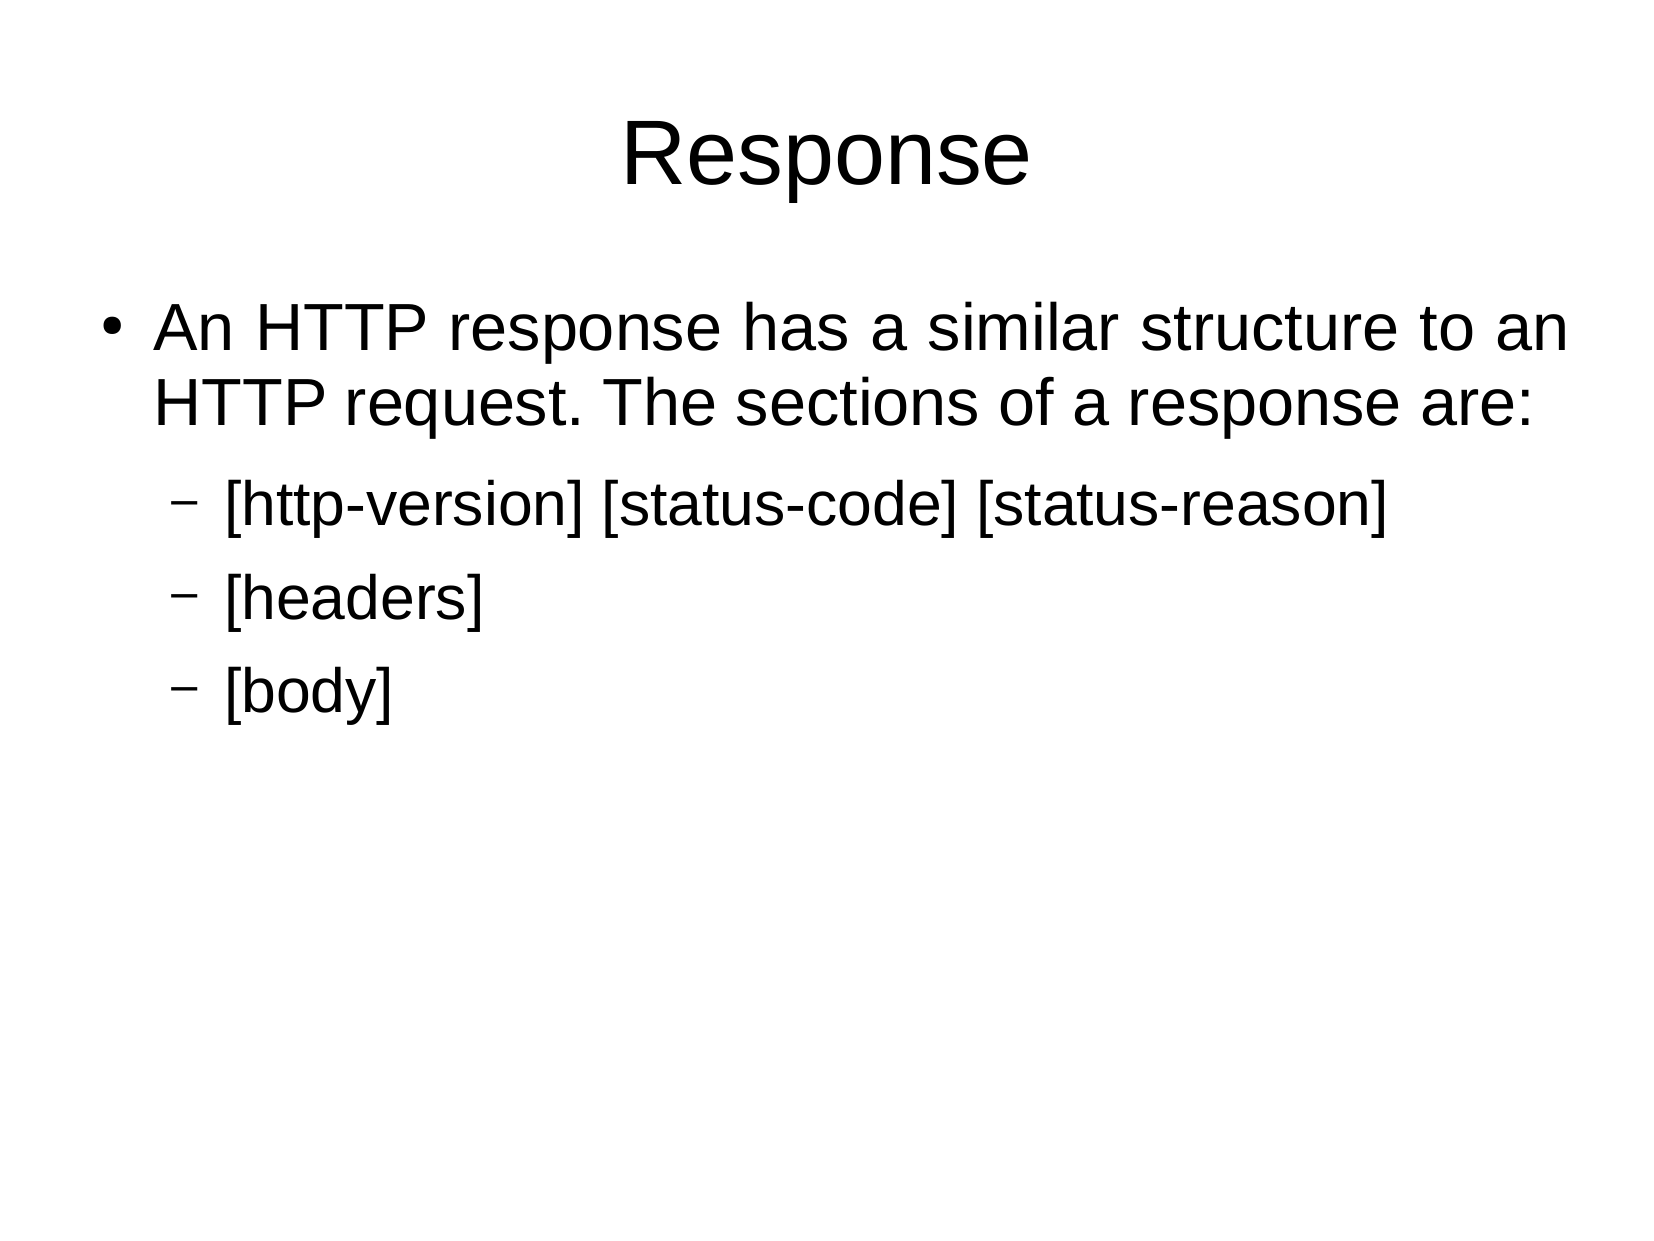

# Response
An HTTP response has a similar structure to an HTTP request. The sections of a response are:
[http-version] [status-code] [status-reason]
[headers]
[body]